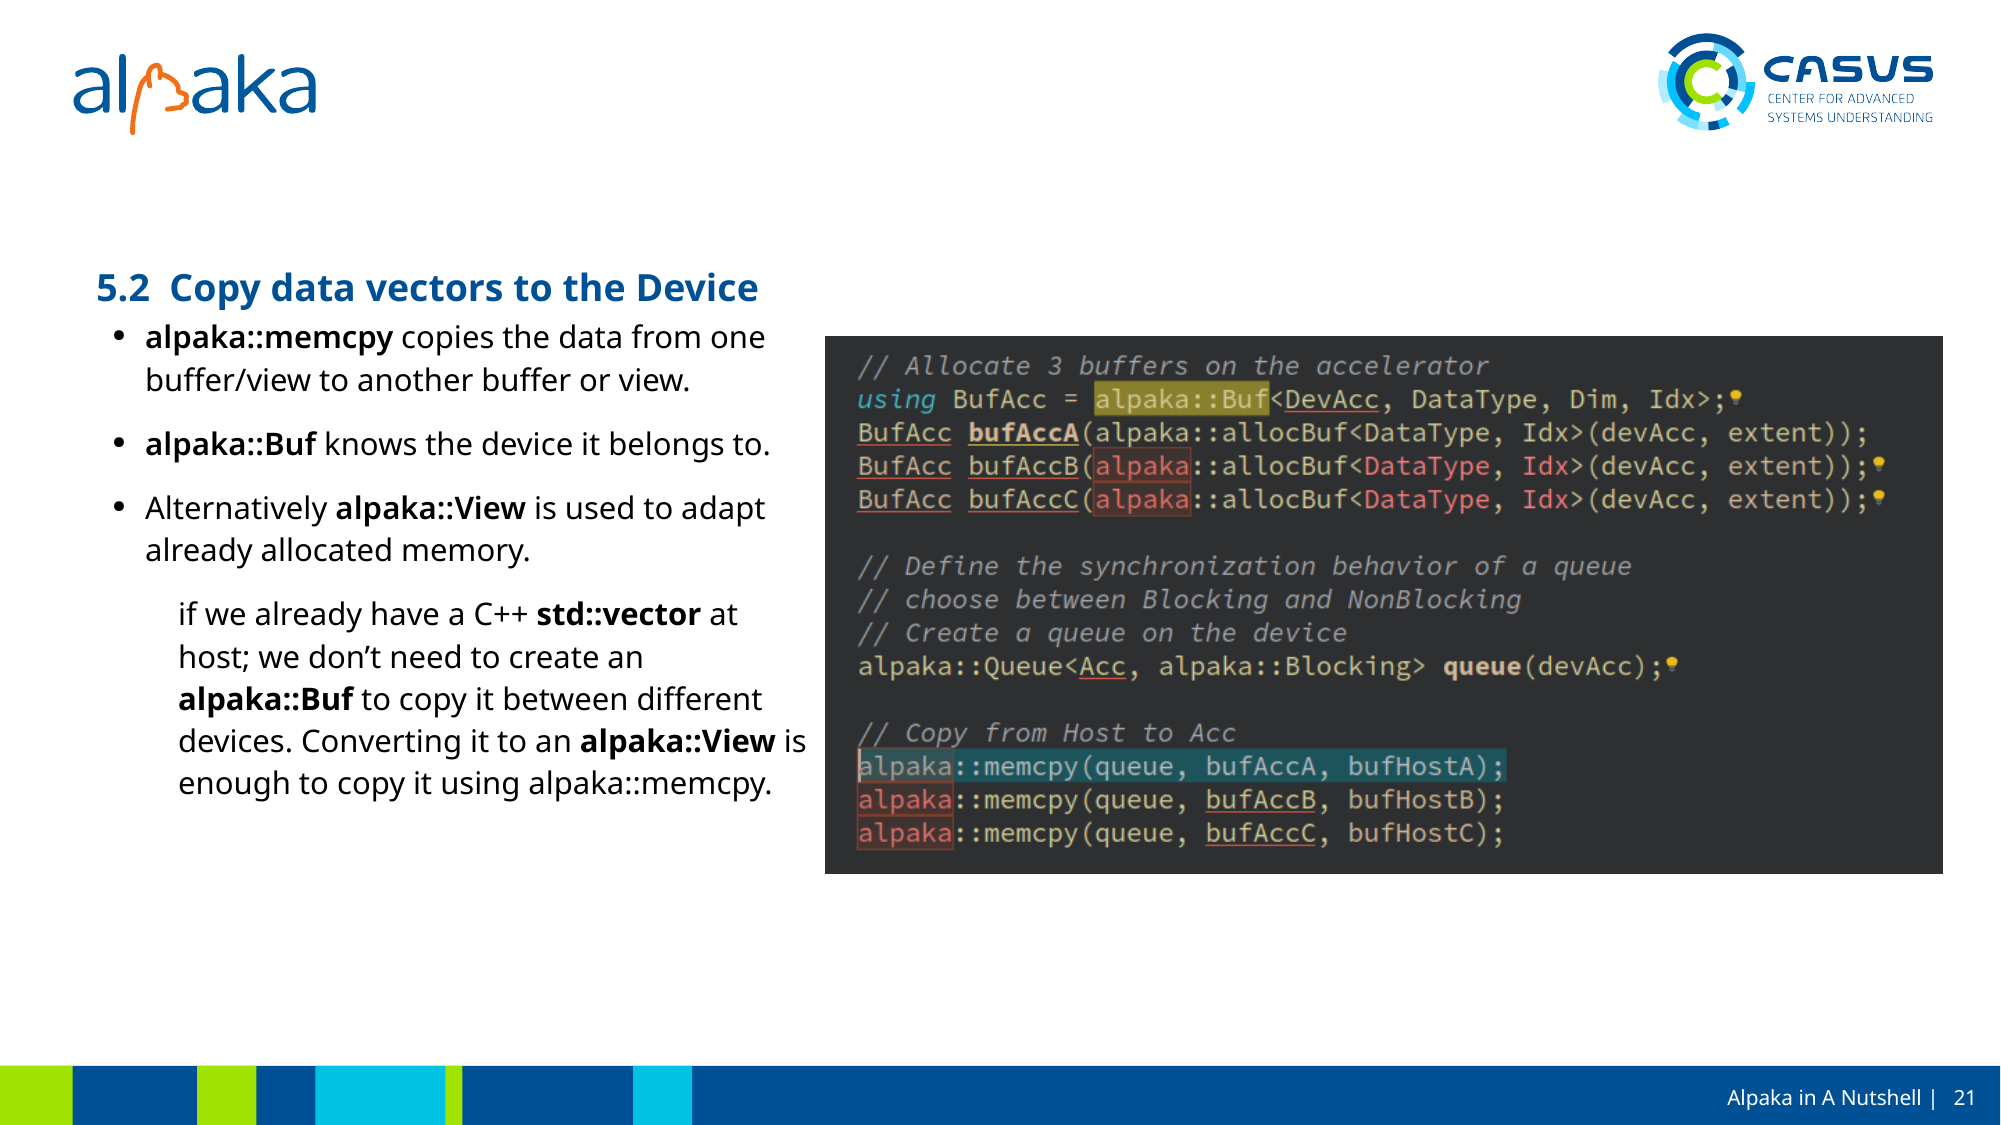

# 5.2 Copy data vectors to the Device
alpaka::memcpy copies the data from one buffer/view to another buffer or view.
alpaka::Buf knows the device it belongs to.
Alternatively alpaka::View is used to adapt already allocated memory.
if we already have a C++ std::vector at host; we don’t need to create an alpaka::Buf to copy it between different devices. Converting it to an alpaka::View is enough to copy it using alpaka::memcpy.
Alpaka in A Nutshell
21